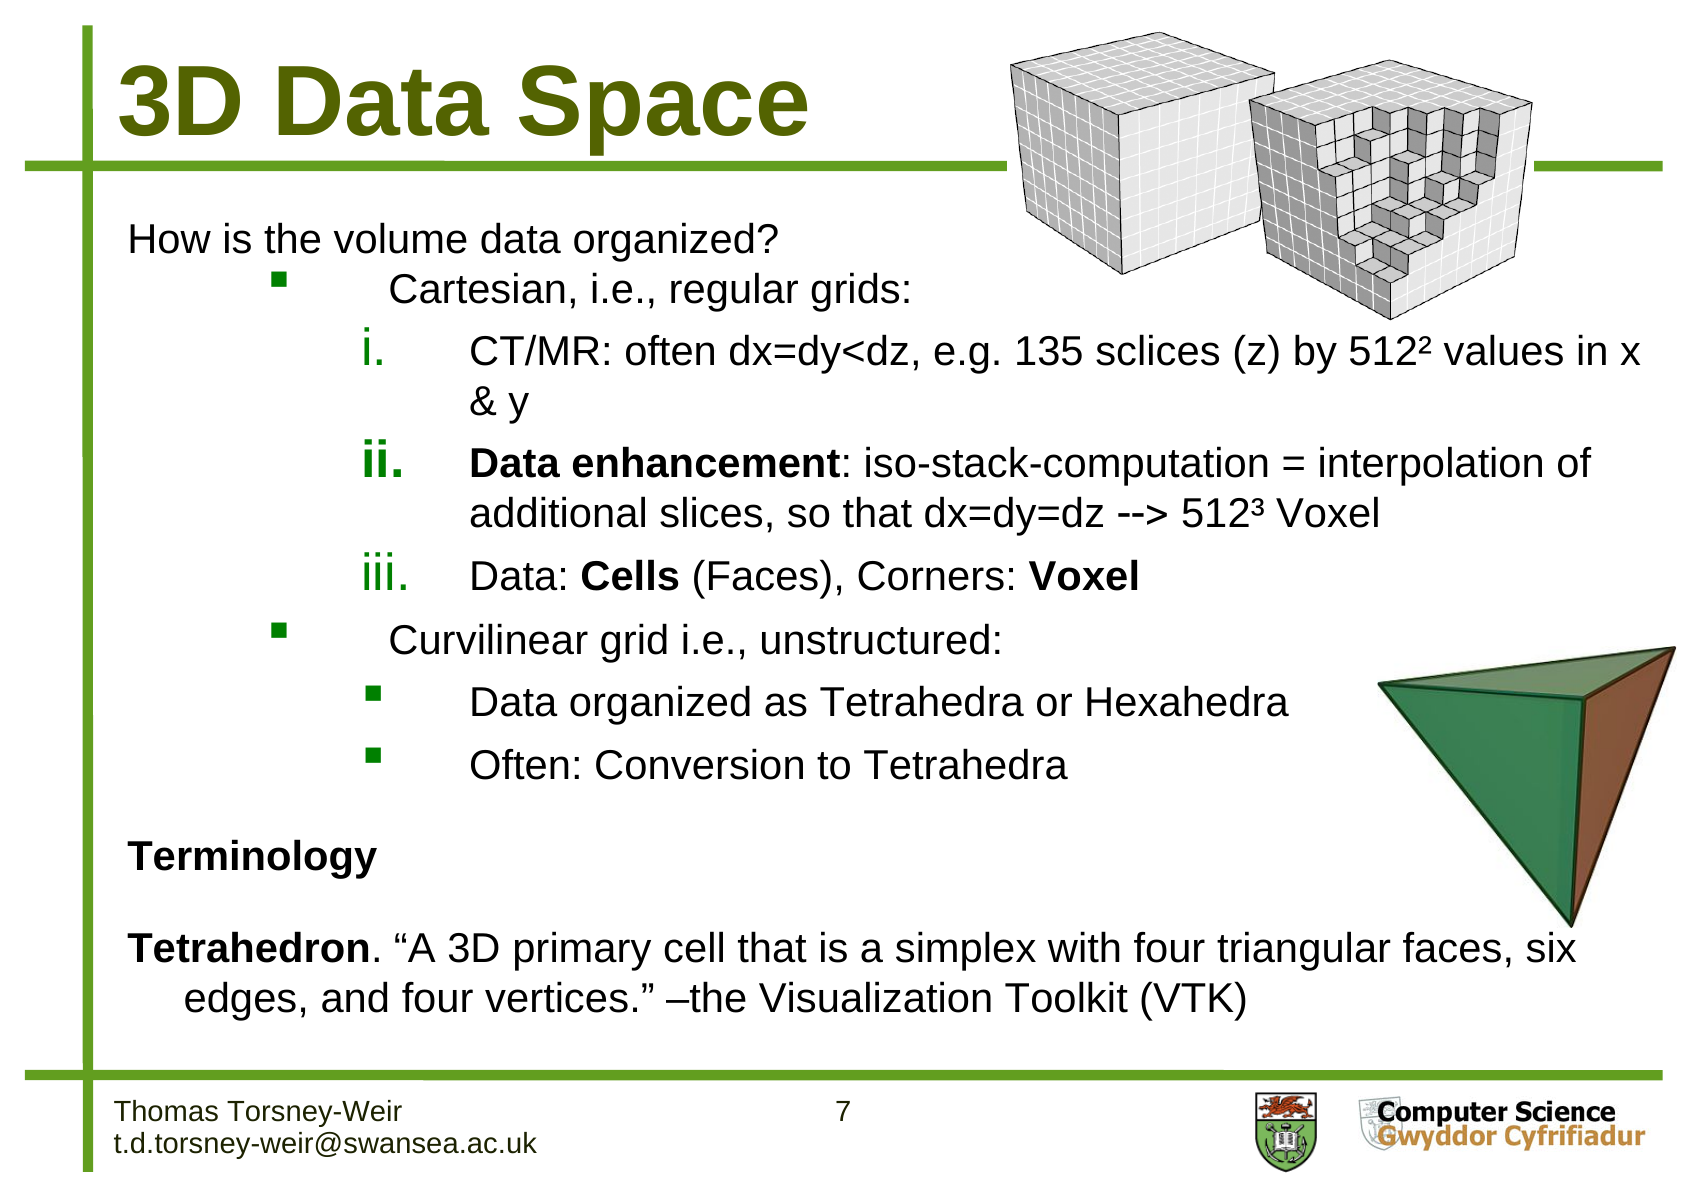

# 3D Data Space
How is the volume data organized?
Cartesian, i.e., regular grids:
CT/MR: often dx=dy<dz, e.g. 135 sclices (z) by 512² values in x & y
Data enhancement: iso-stack-computation = interpolation of additional slices, so that dx=dy=dz --> 512³ Voxel
Data: Cells (Faces), Corners: Voxel
Curvilinear grid i.e., unstructured:
Data organized as Tetrahedra or Hexahedra
Often: Conversion to Tetrahedra
Terminology
Tetrahedron. “A 3D primary cell that is a simplex with four triangular faces, six edges, and four vertices.” –the Visualization Toolkit (VTK)